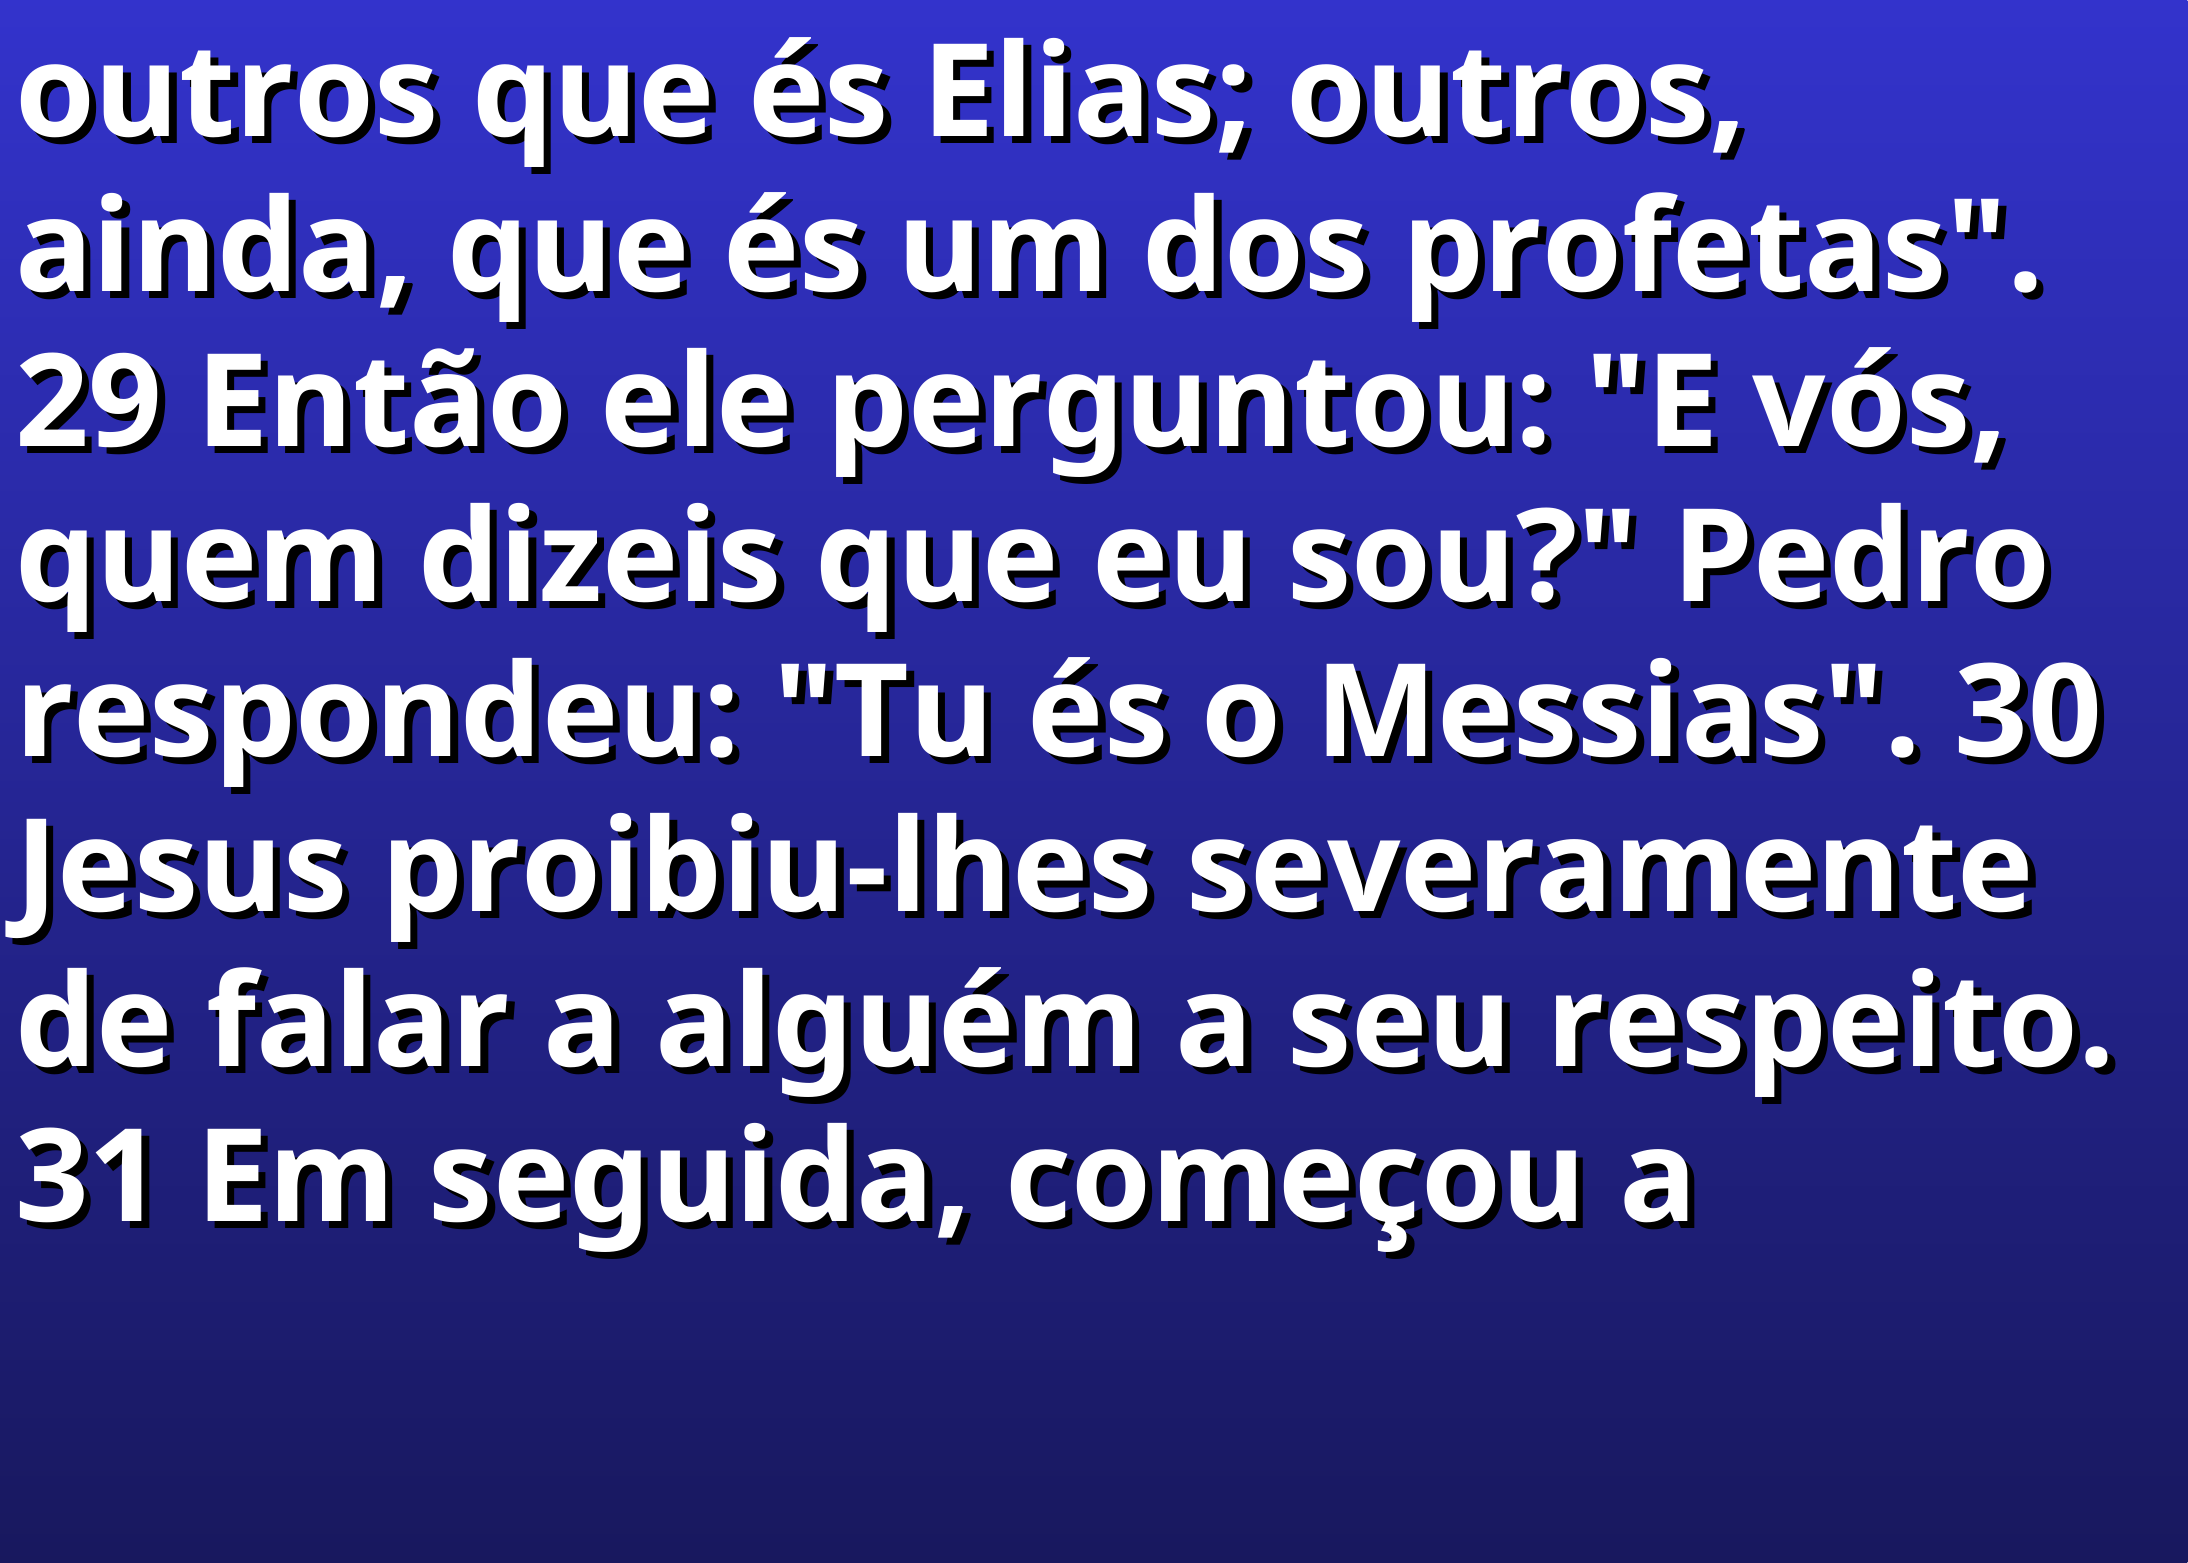

outros que és Elias; outros, ainda, que és um dos profetas". 29 Então ele perguntou: "E vós, quem dizeis que eu sou?" Pedro respondeu: "Tu és o Messias". 30 Jesus proibiu-lhes severamente de falar a alguém a seu respeito. 31 Em seguida, começou a